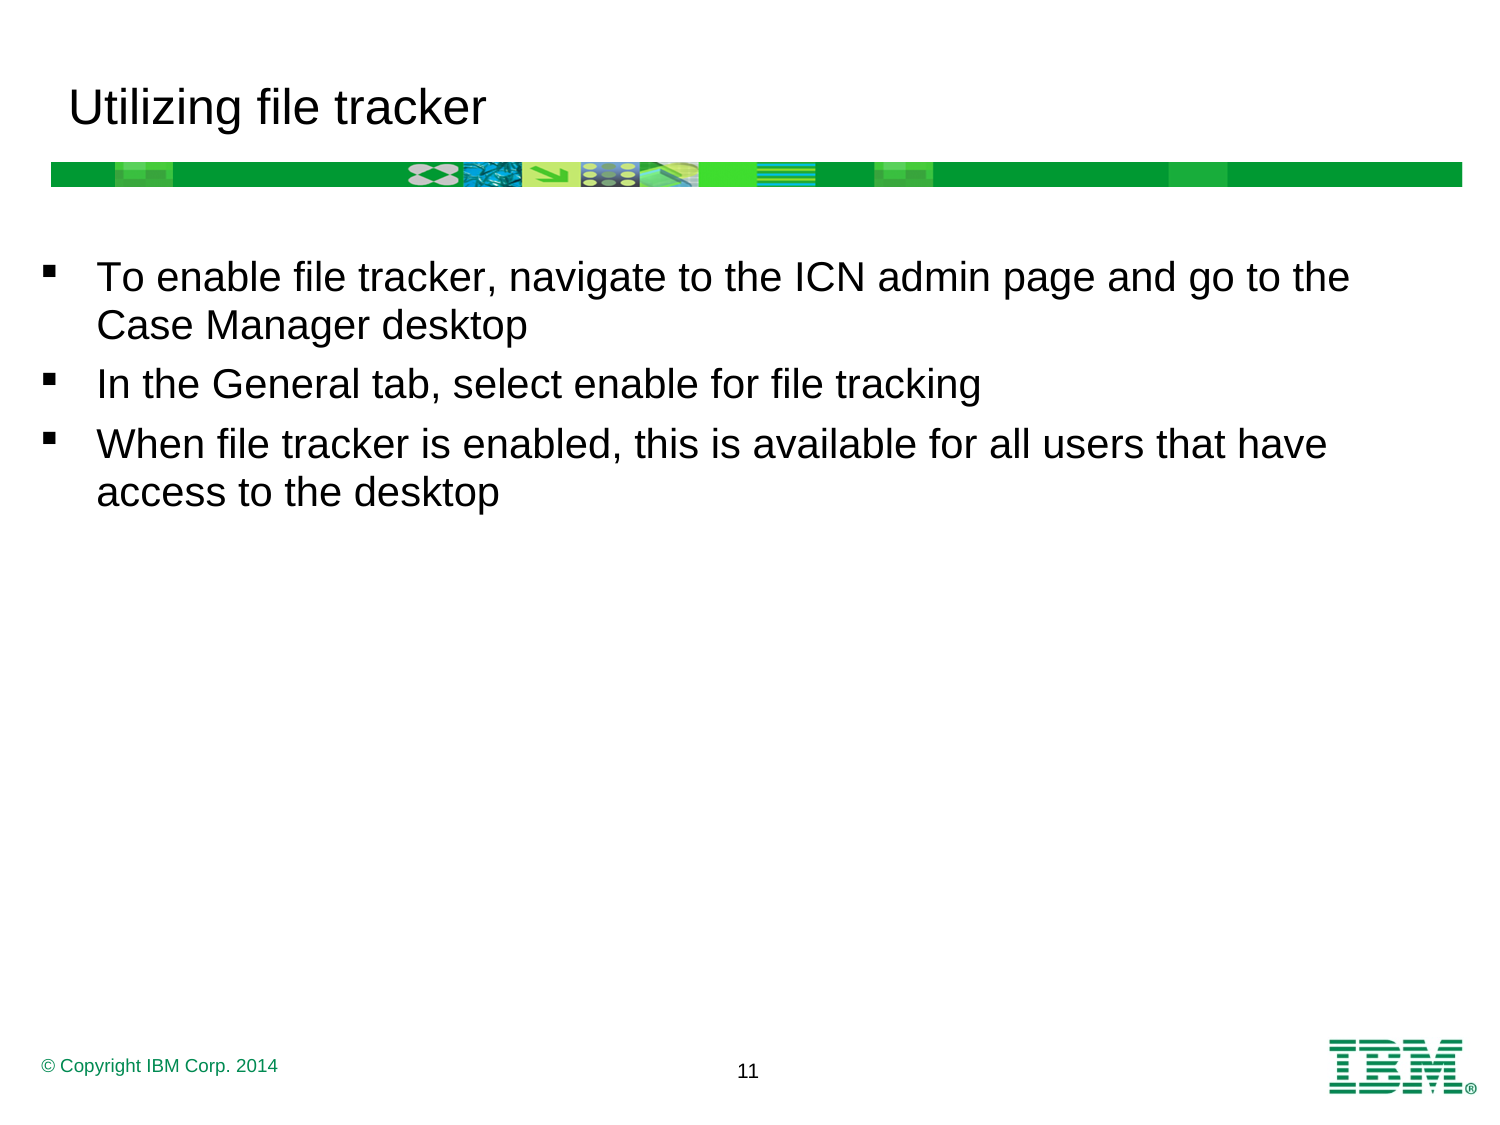

# Utilizing file tracker
To enable file tracker, navigate to the ICN admin page and go to the Case Manager desktop
In the General tab, select enable for file tracking
When file tracker is enabled, this is available for all users that have access to the desktop
11